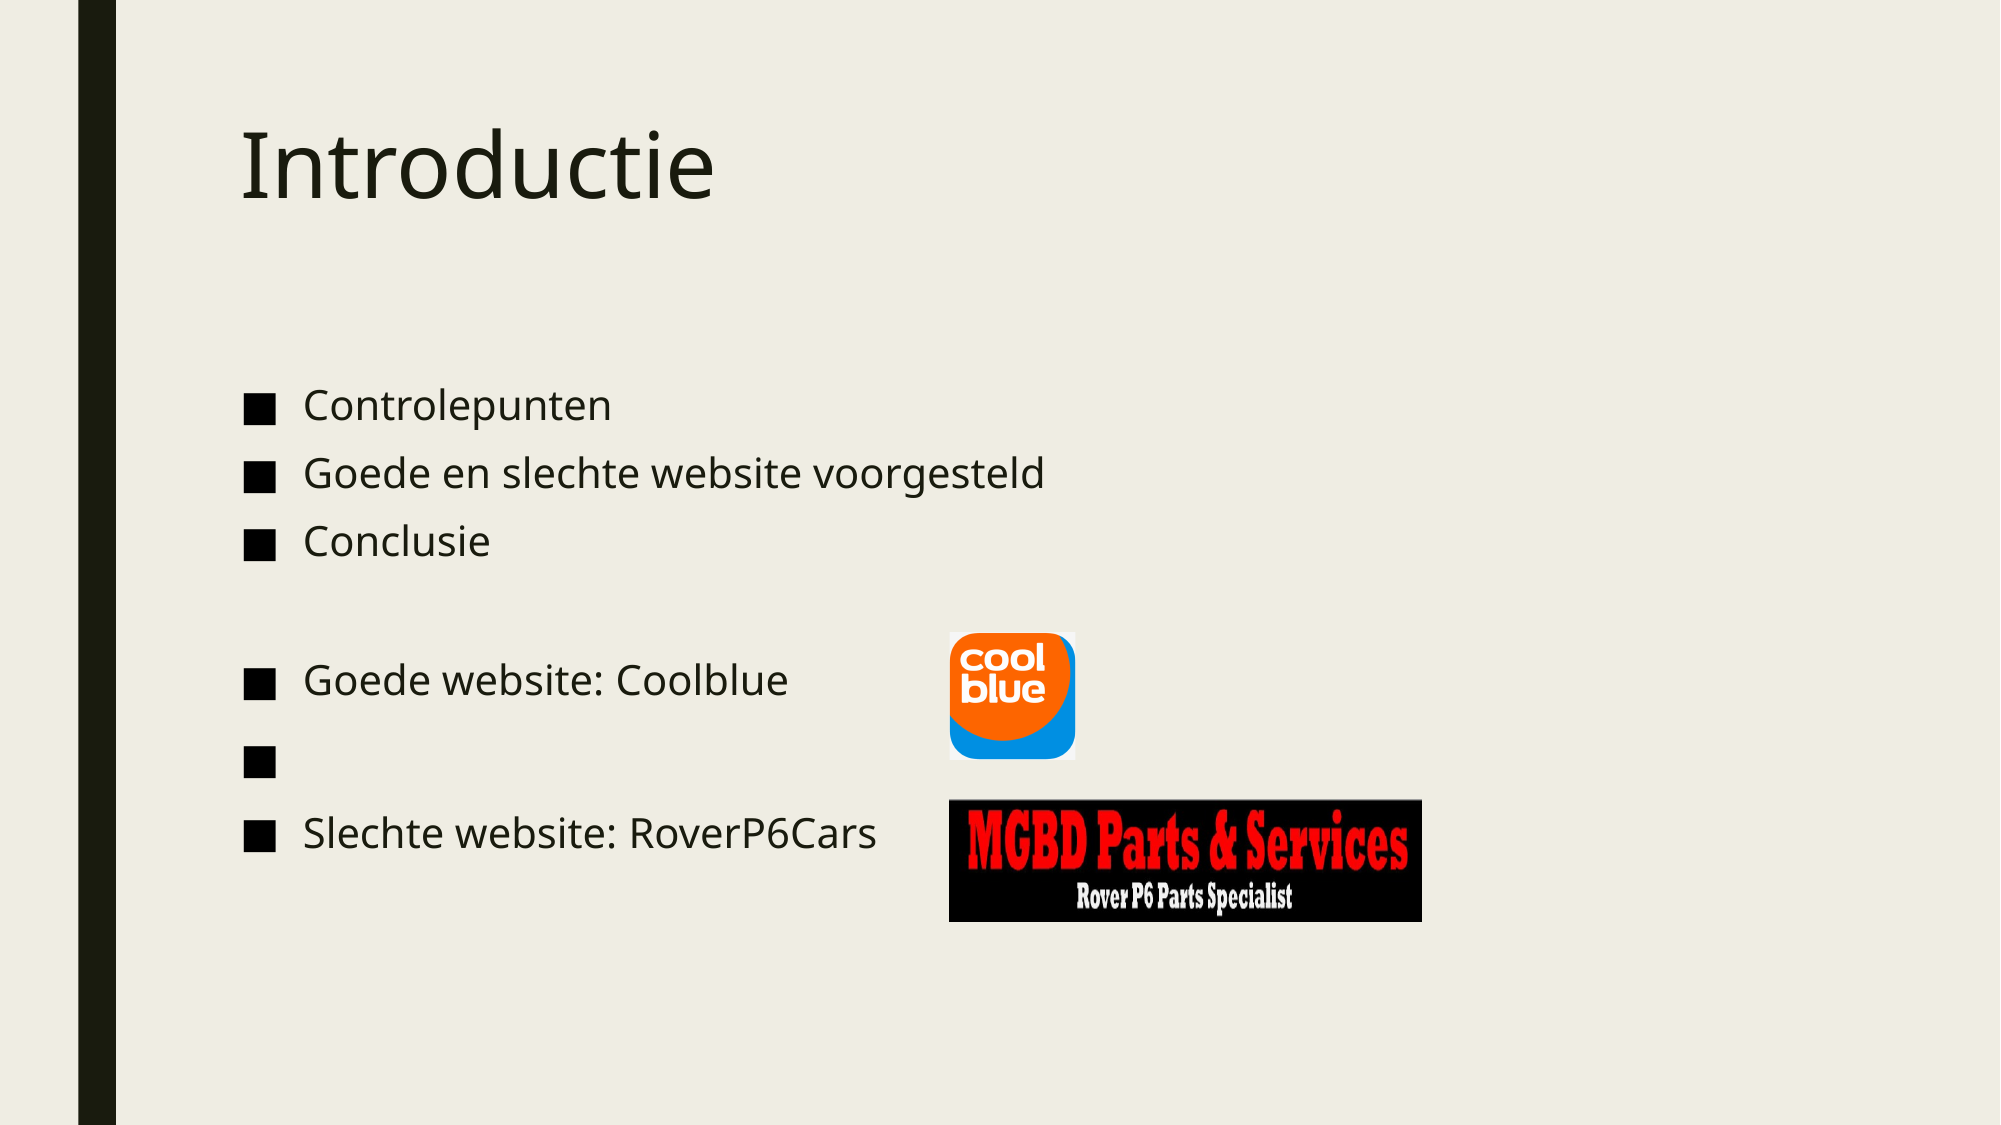

# Introductie
Controlepunten
Goede en slechte website voorgesteld
Conclusie
Goede website: Coolblue
Slechte website: RoverP6Cars